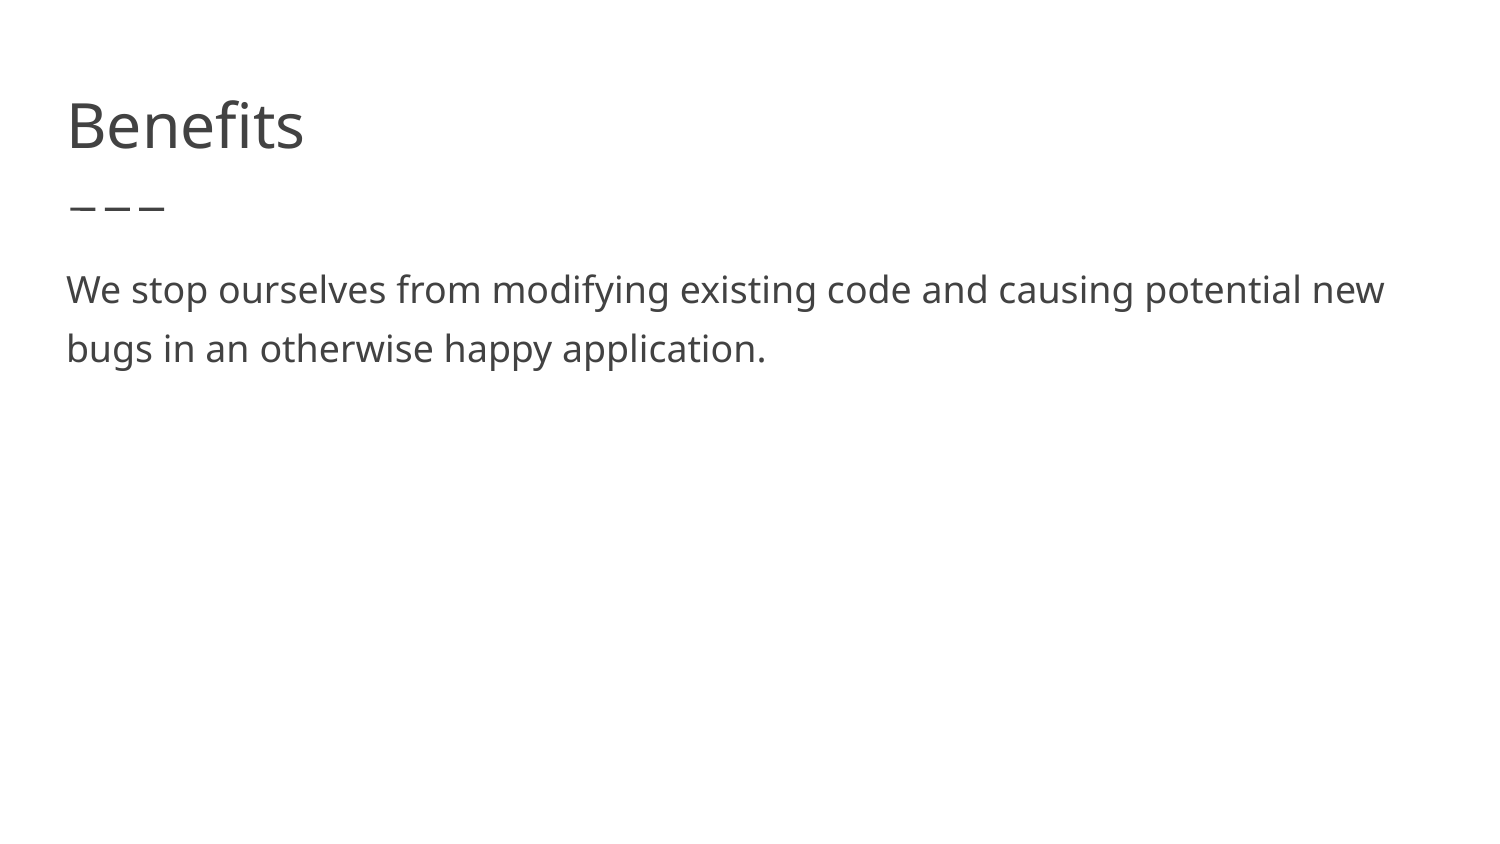

# Benefits
We stop ourselves from modifying existing code and causing potential new bugs in an otherwise happy application.